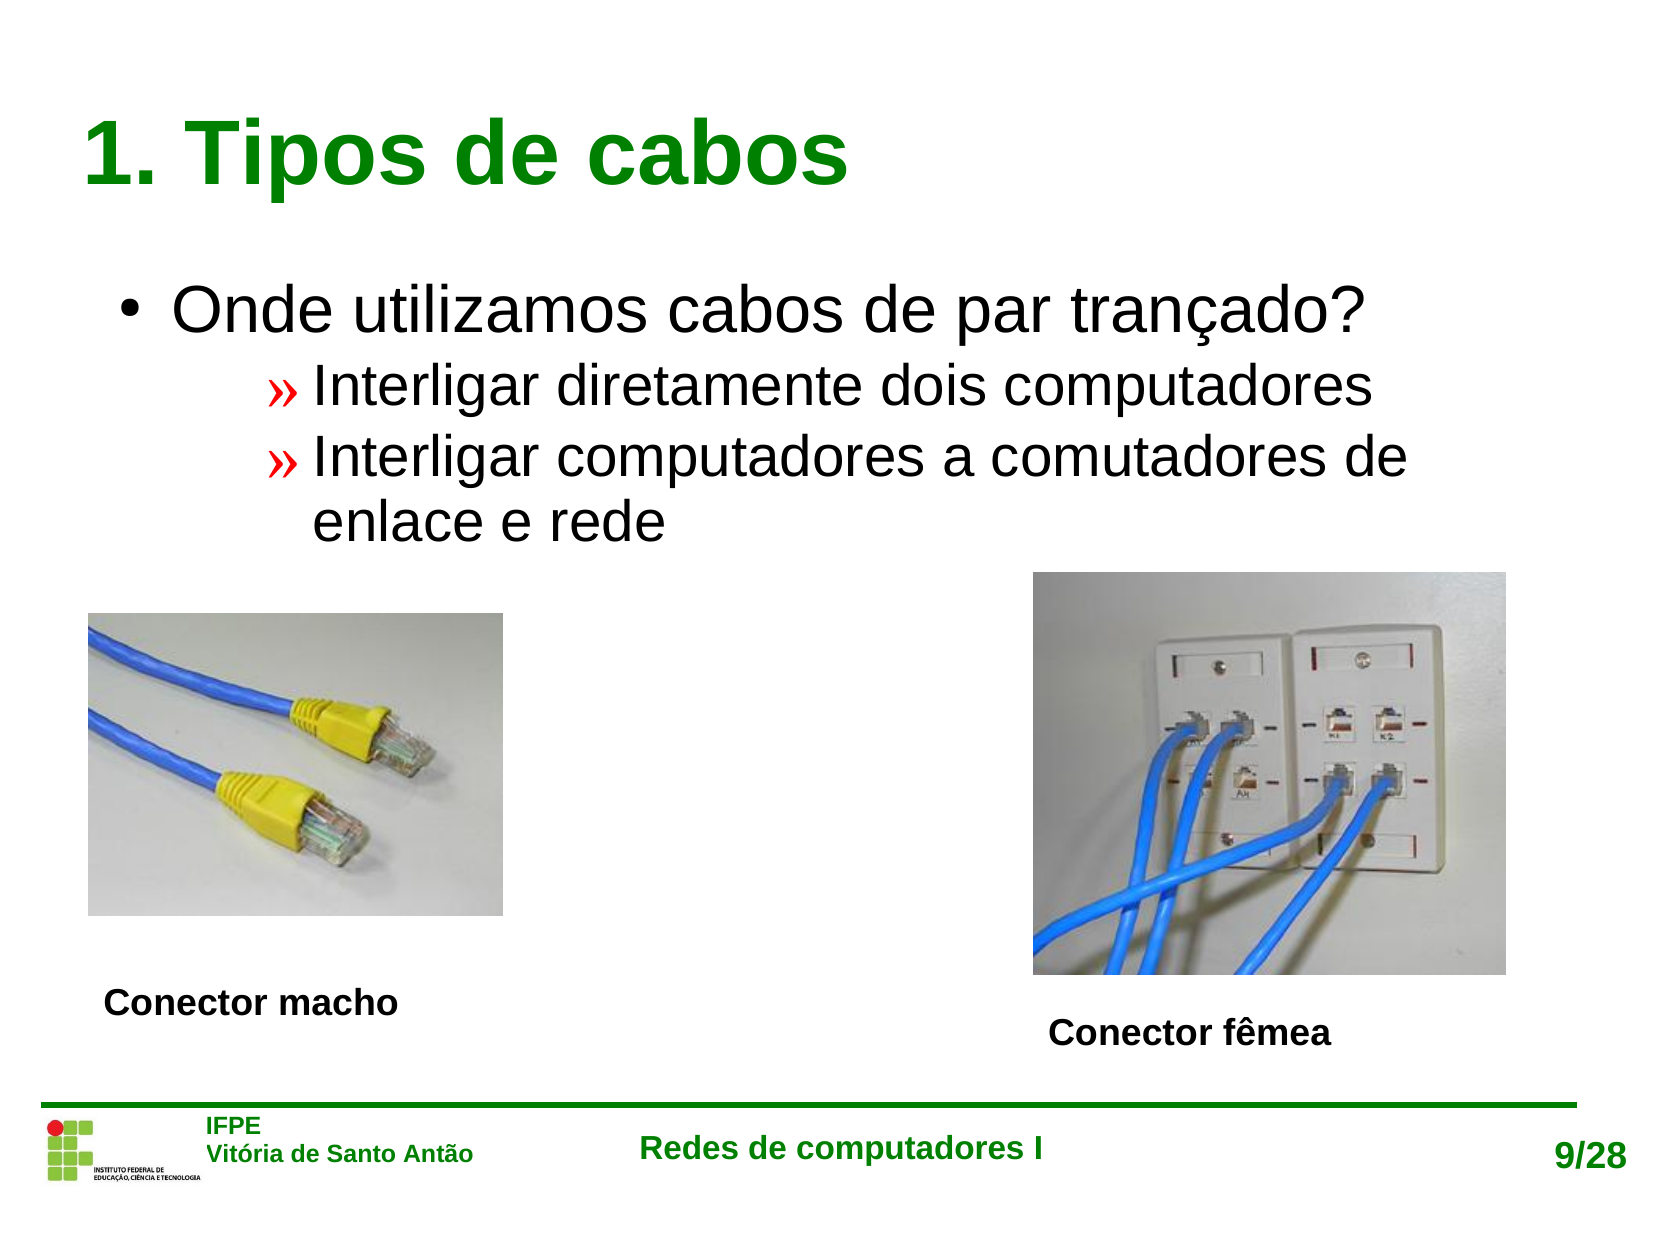

# 1. Tipos de cabos
Onde utilizamos cabos de par trançado?
Interligar diretamente dois computadores
Interligar computadores a comutadores de enlace e rede
Conector macho
Conector fêmea